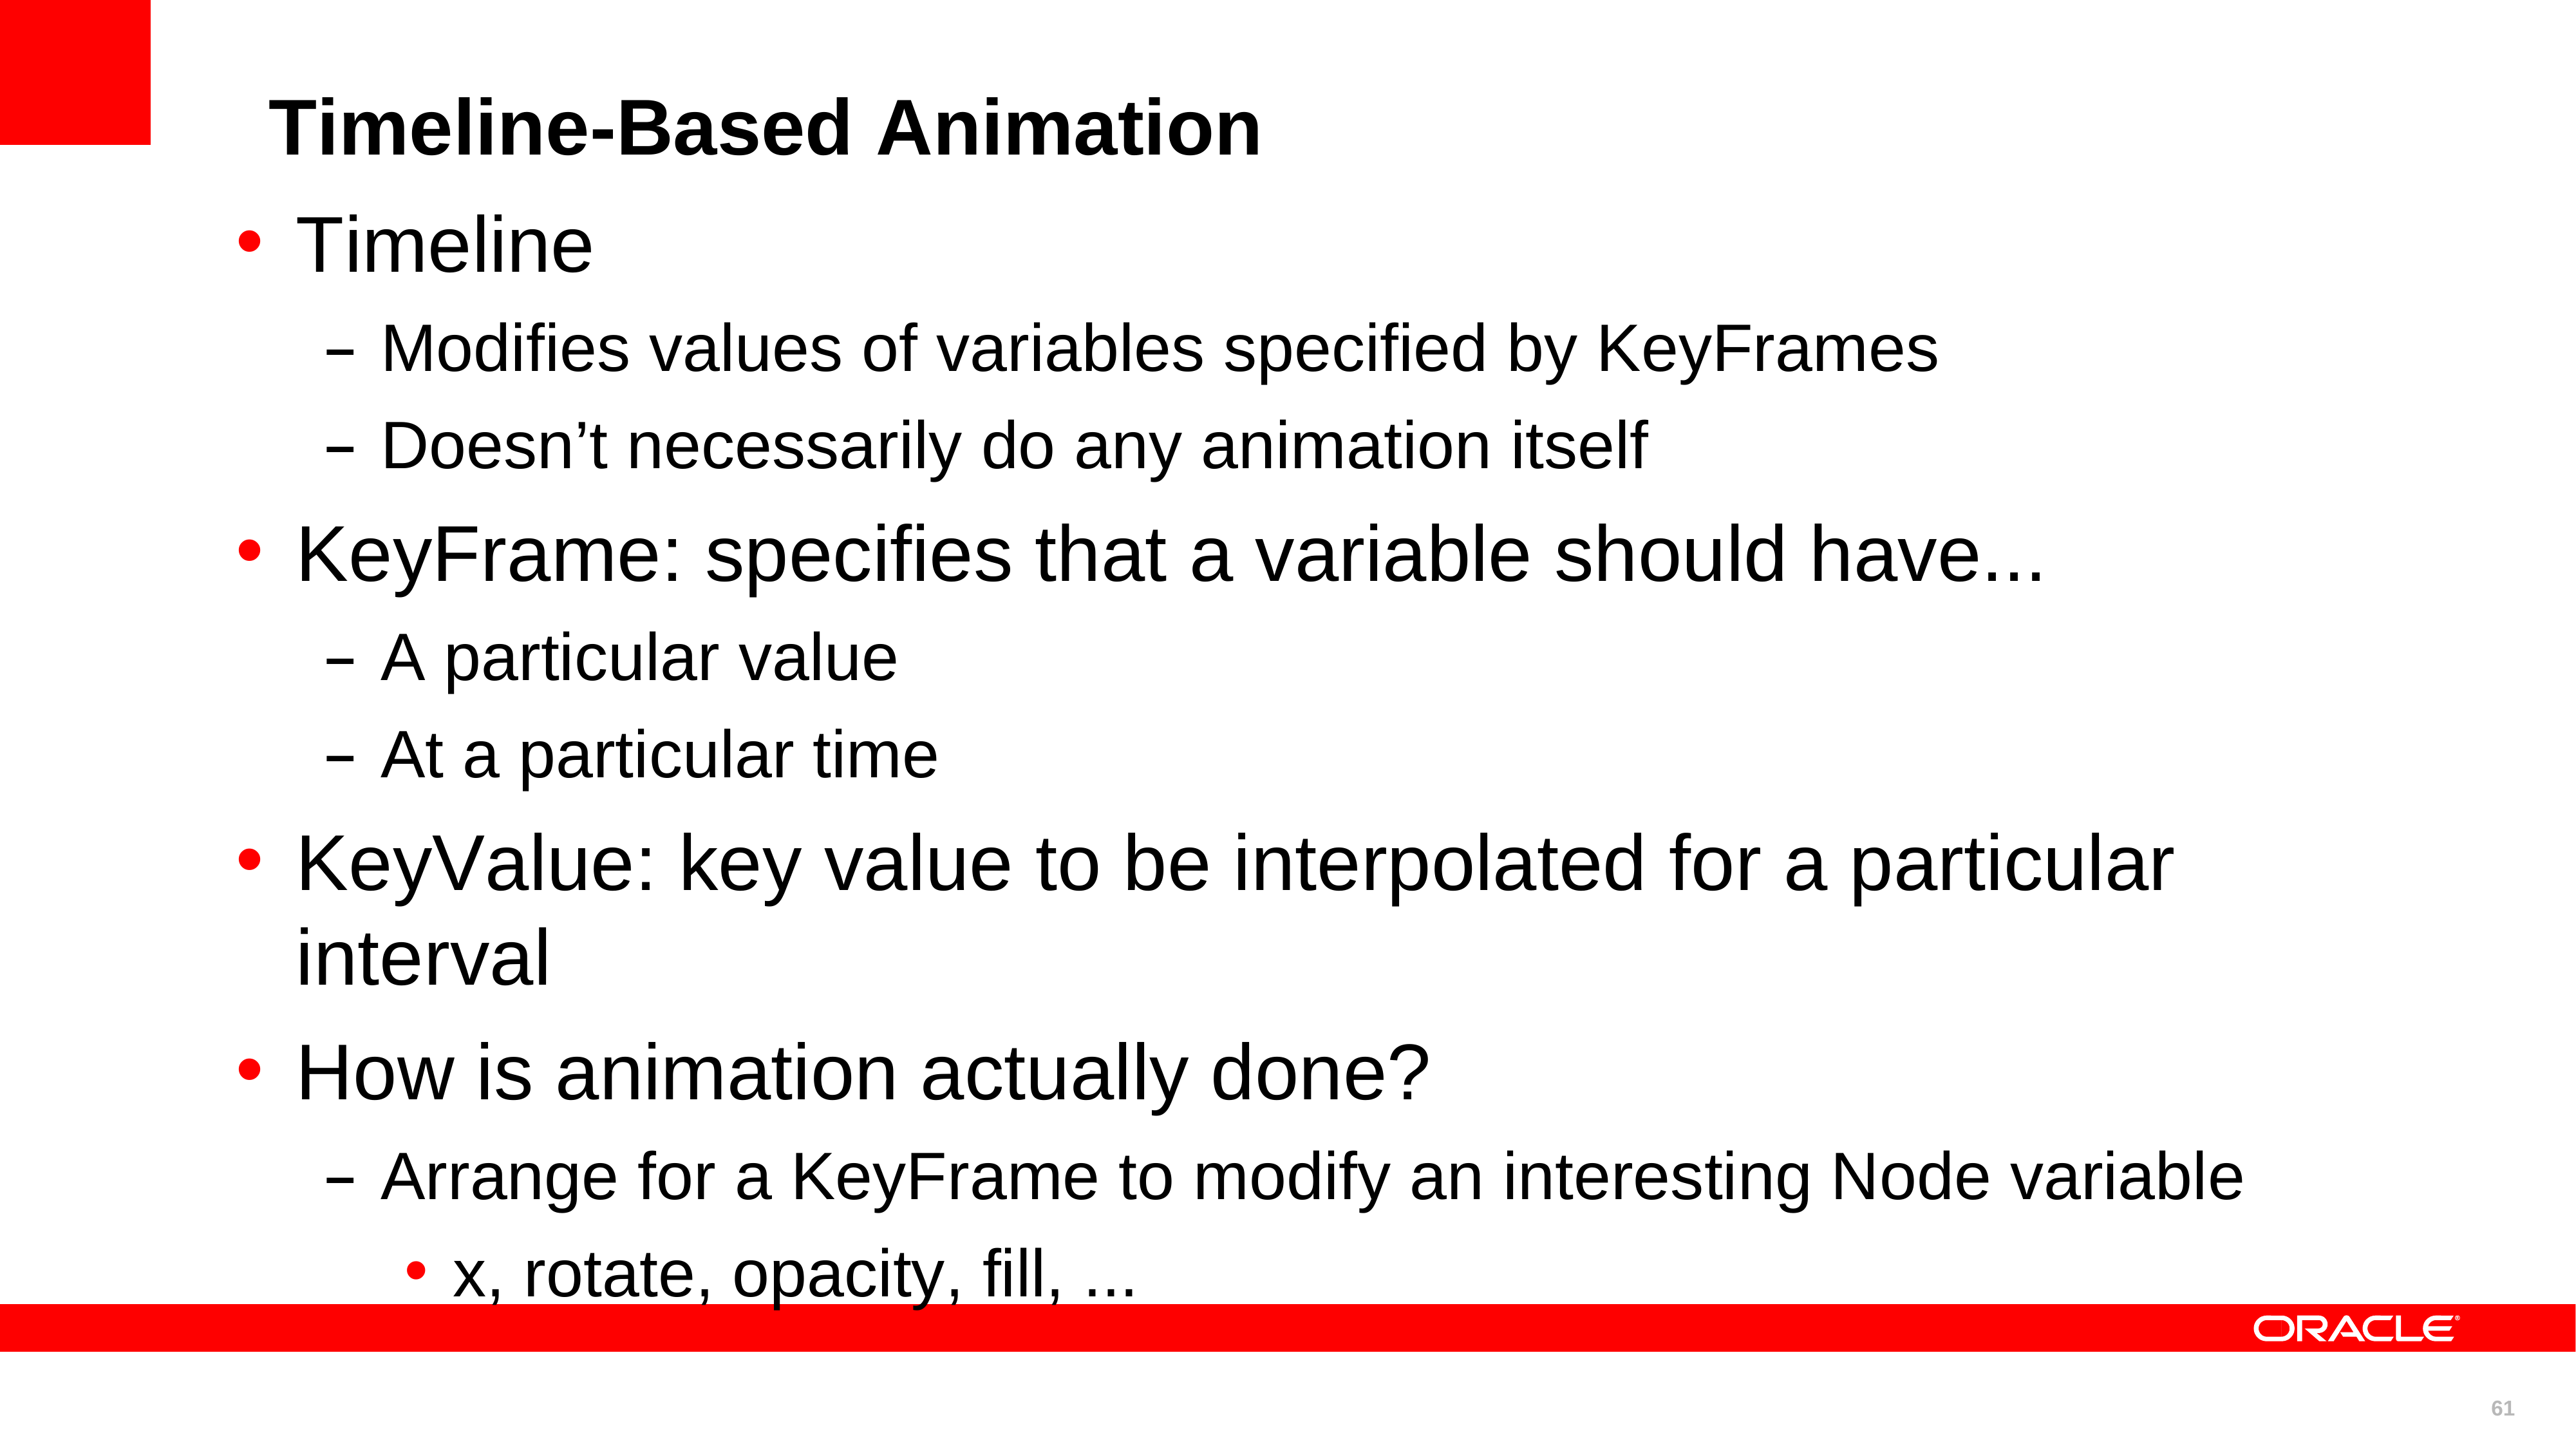

# Timeline-Based Animation
Timeline
Modifies values of variables specified by KeyFrames
Doesn’t necessarily do any animation itself
KeyFrame: specifies that a variable should have...
A particular value
At a particular time
KeyValue: key value to be interpolated for a particular interval
How is animation actually done?
Arrange for a KeyFrame to modify an interesting Node variable
x, rotate, opacity, fill, ...